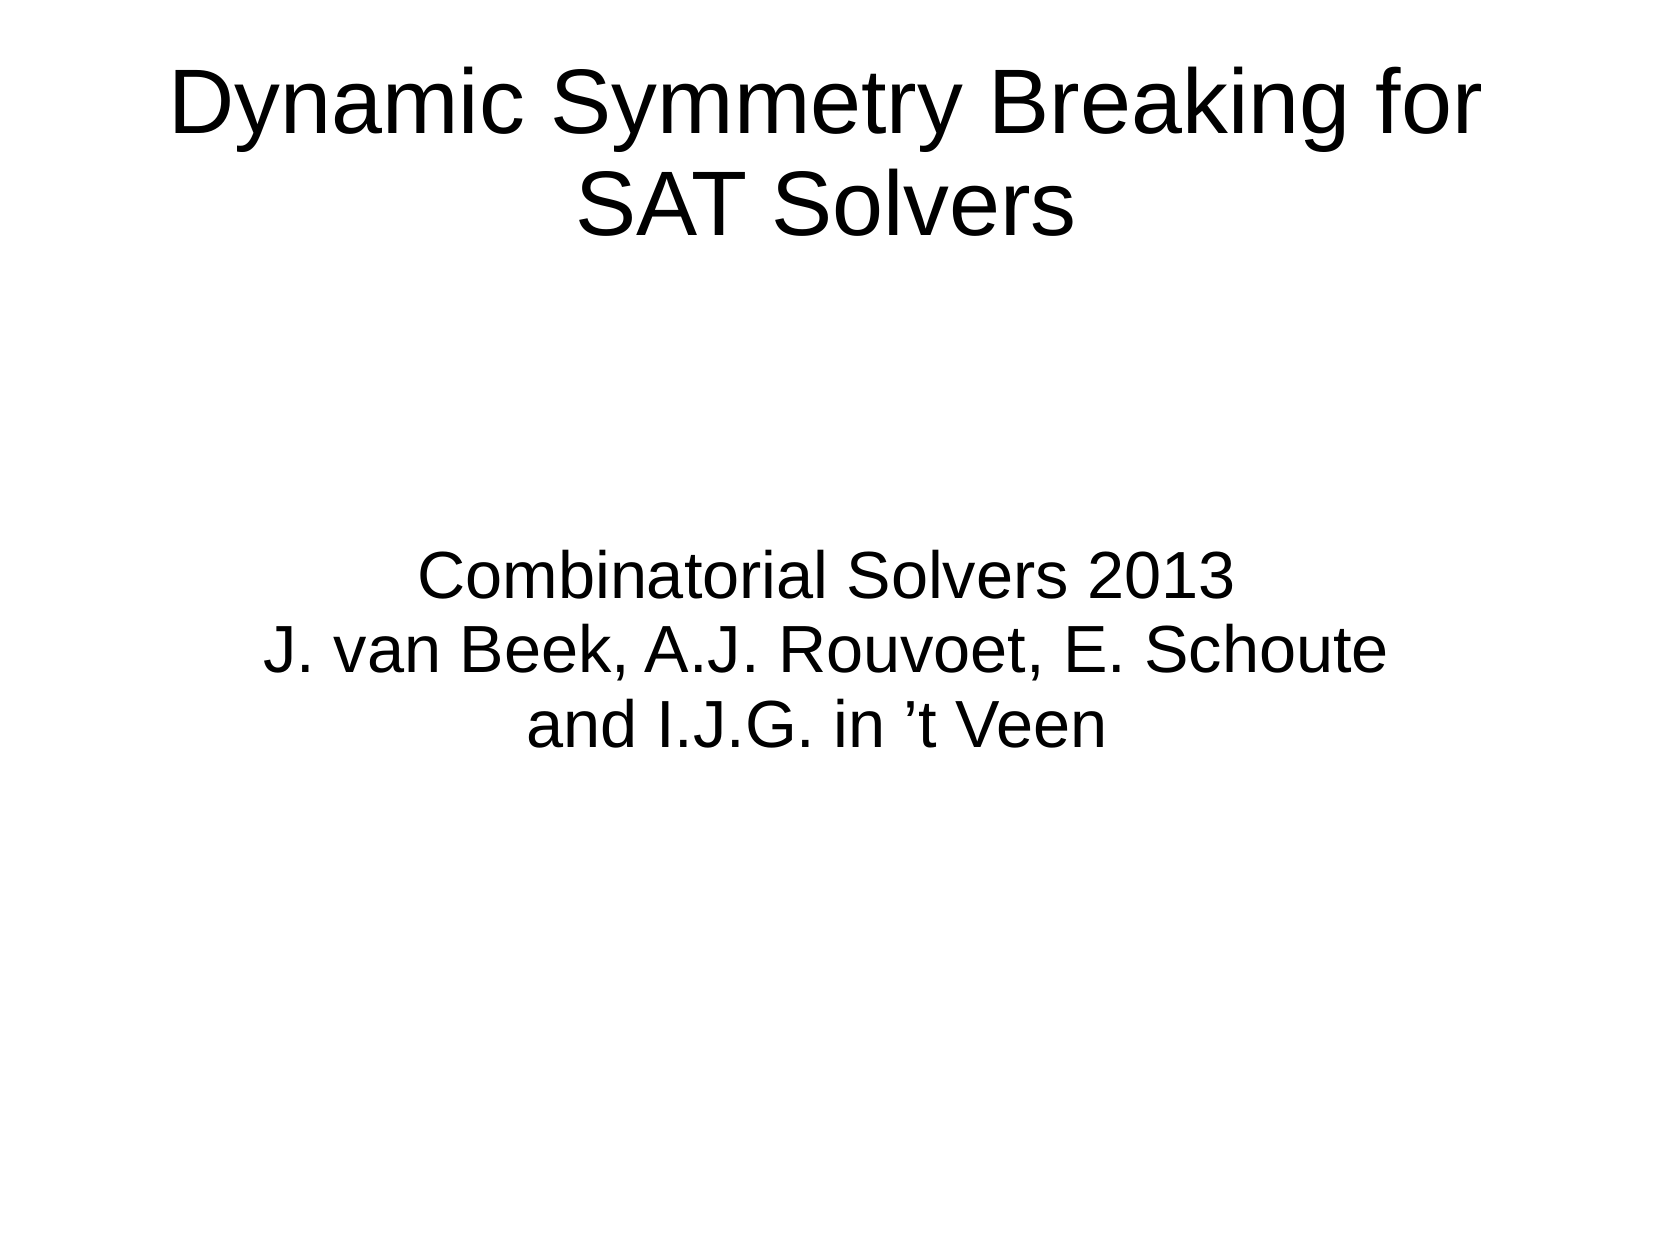

# Dynamic Symmetry Breaking for SAT Solvers
Combinatorial Solvers 2013
J. van Beek, A.J. Rouvoet, E. Schoute
and I.J.G. in ’t Veen